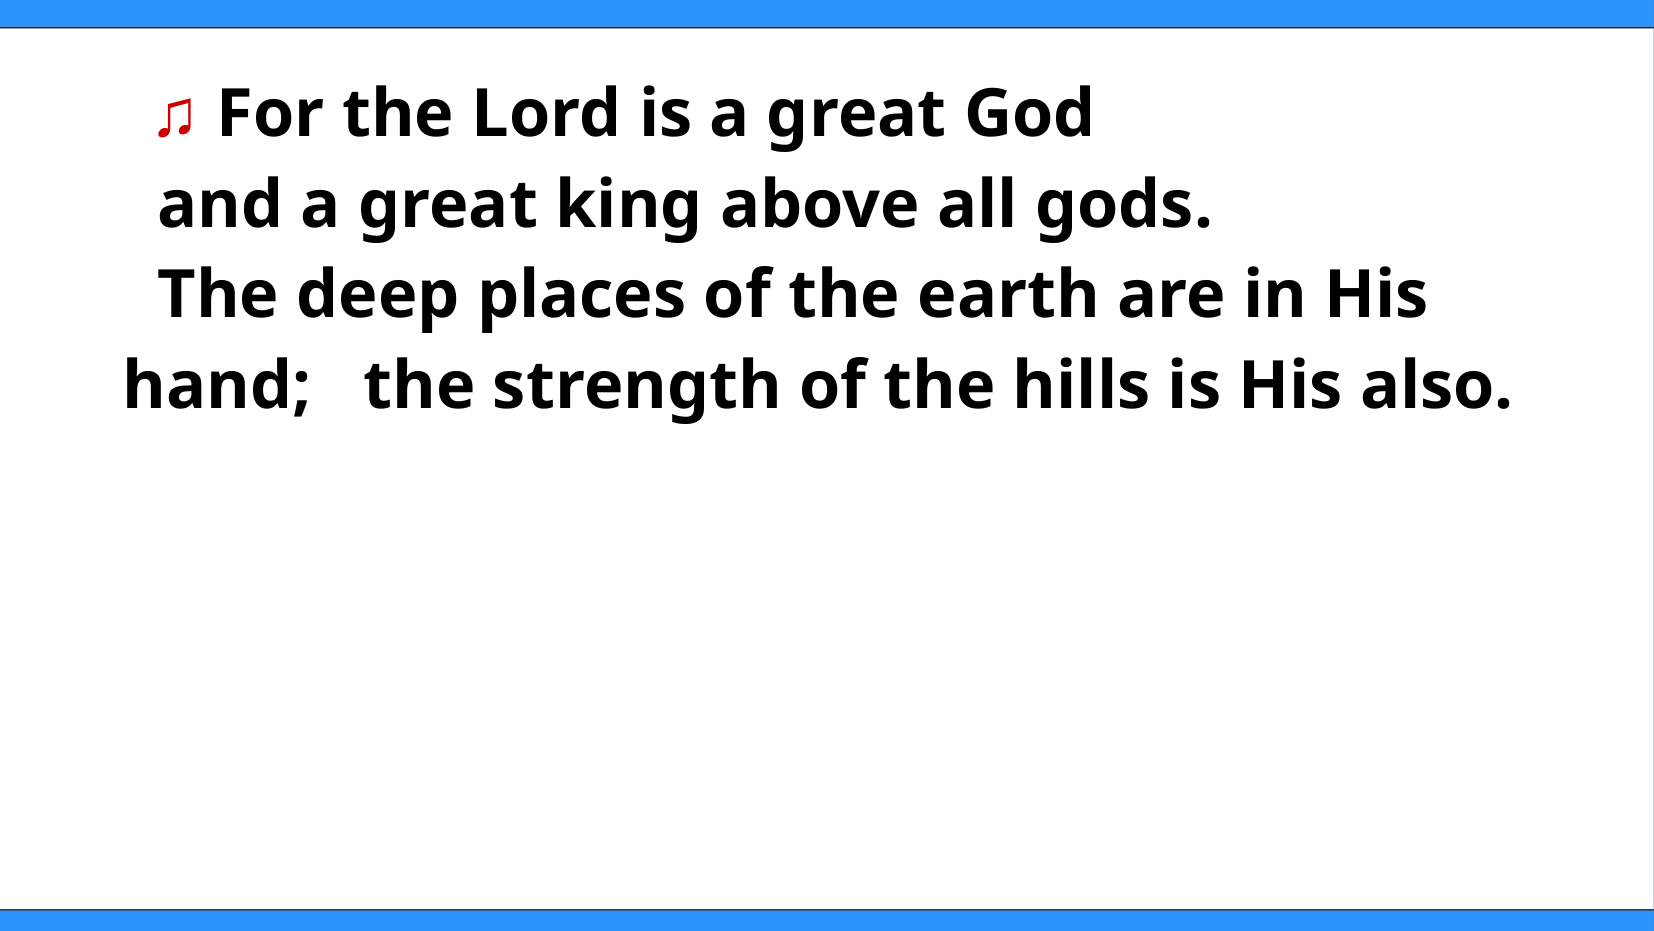

♫ For the Lord is a great God
 and a great king above all gods.
 The deep places of the earth are in His hand; the strength of the hills is His also.